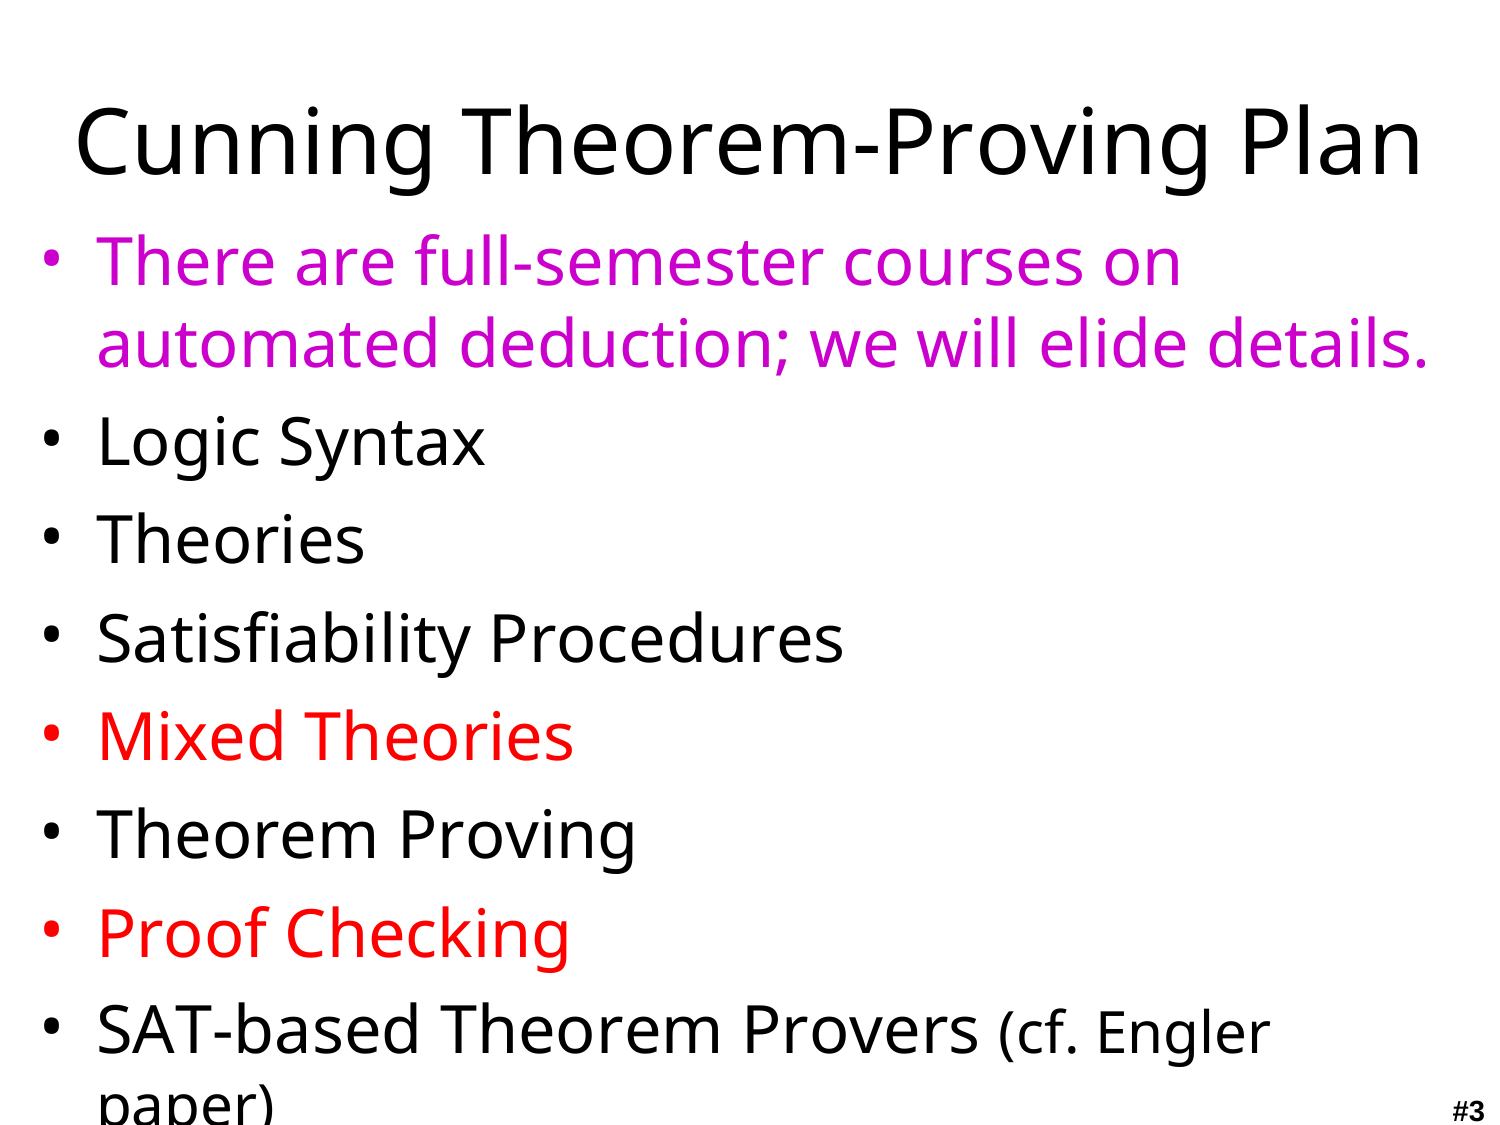

# Cunning Theorem-Proving Plan
There are full-semester courses on automated deduction; we will elide details.
Logic Syntax
Theories
Satisfiability Procedures
Mixed Theories
Theorem Proving
Proof Checking
SAT-based Theorem Provers (cf. Engler paper)
3